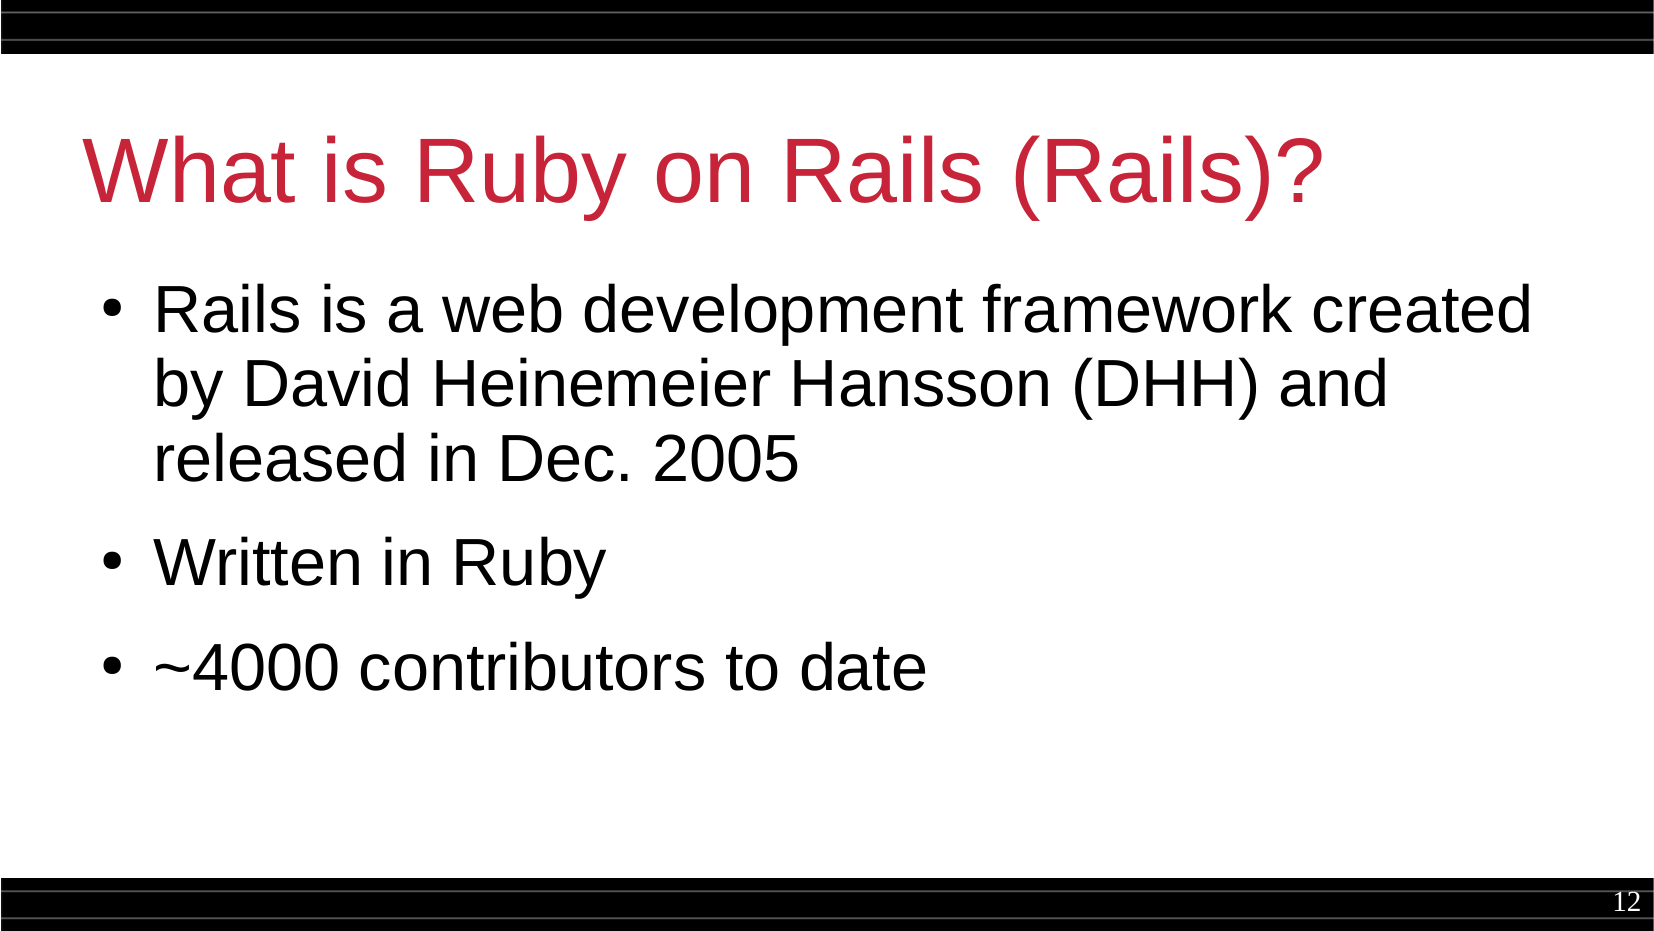

# What is Ruby on Rails (Rails)?
Rails is a web development framework created by David Heinemeier Hansson (DHH) and released in Dec. 2005
Written in Ruby
~4000 contributors to date